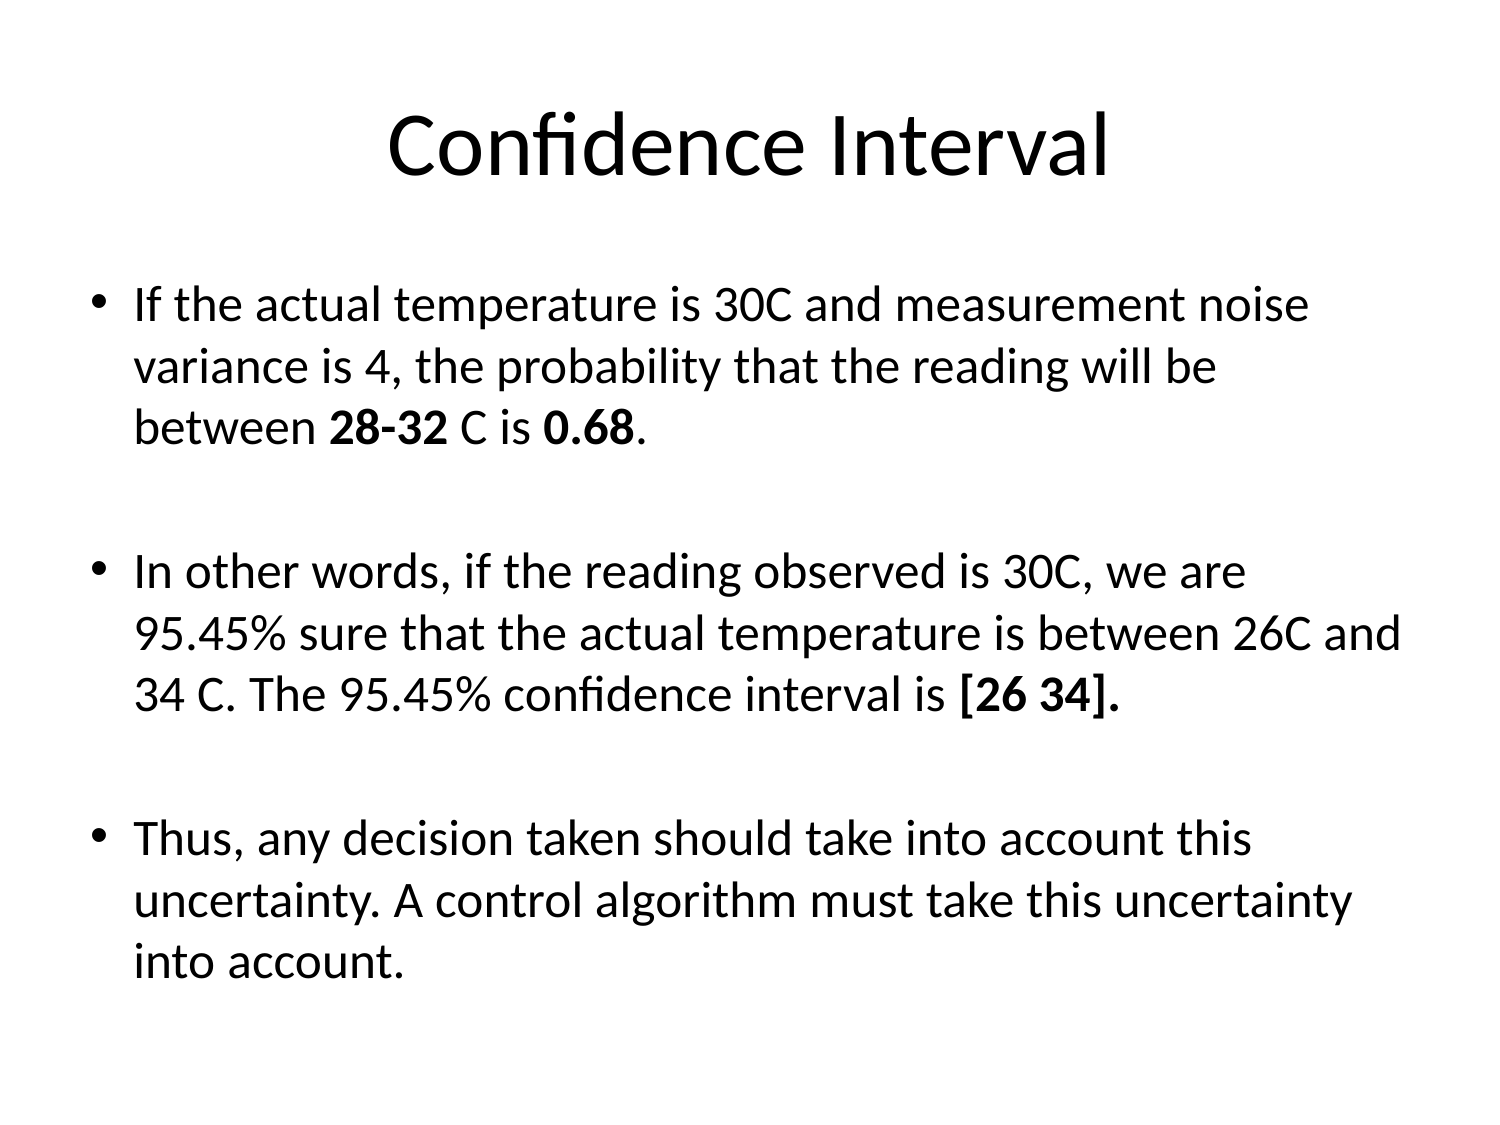

# Confidence Interval
If the actual temperature is 30C and measurement noise variance is 4, the probability that the reading will be between 28-32 C is 0.68.
In other words, if the reading observed is 30C, we are 95.45% sure that the actual temperature is between 26C and 34 C. The 95.45% confidence interval is [26 34].
Thus, any decision taken should take into account this uncertainty. A control algorithm must take this uncertainty into account.